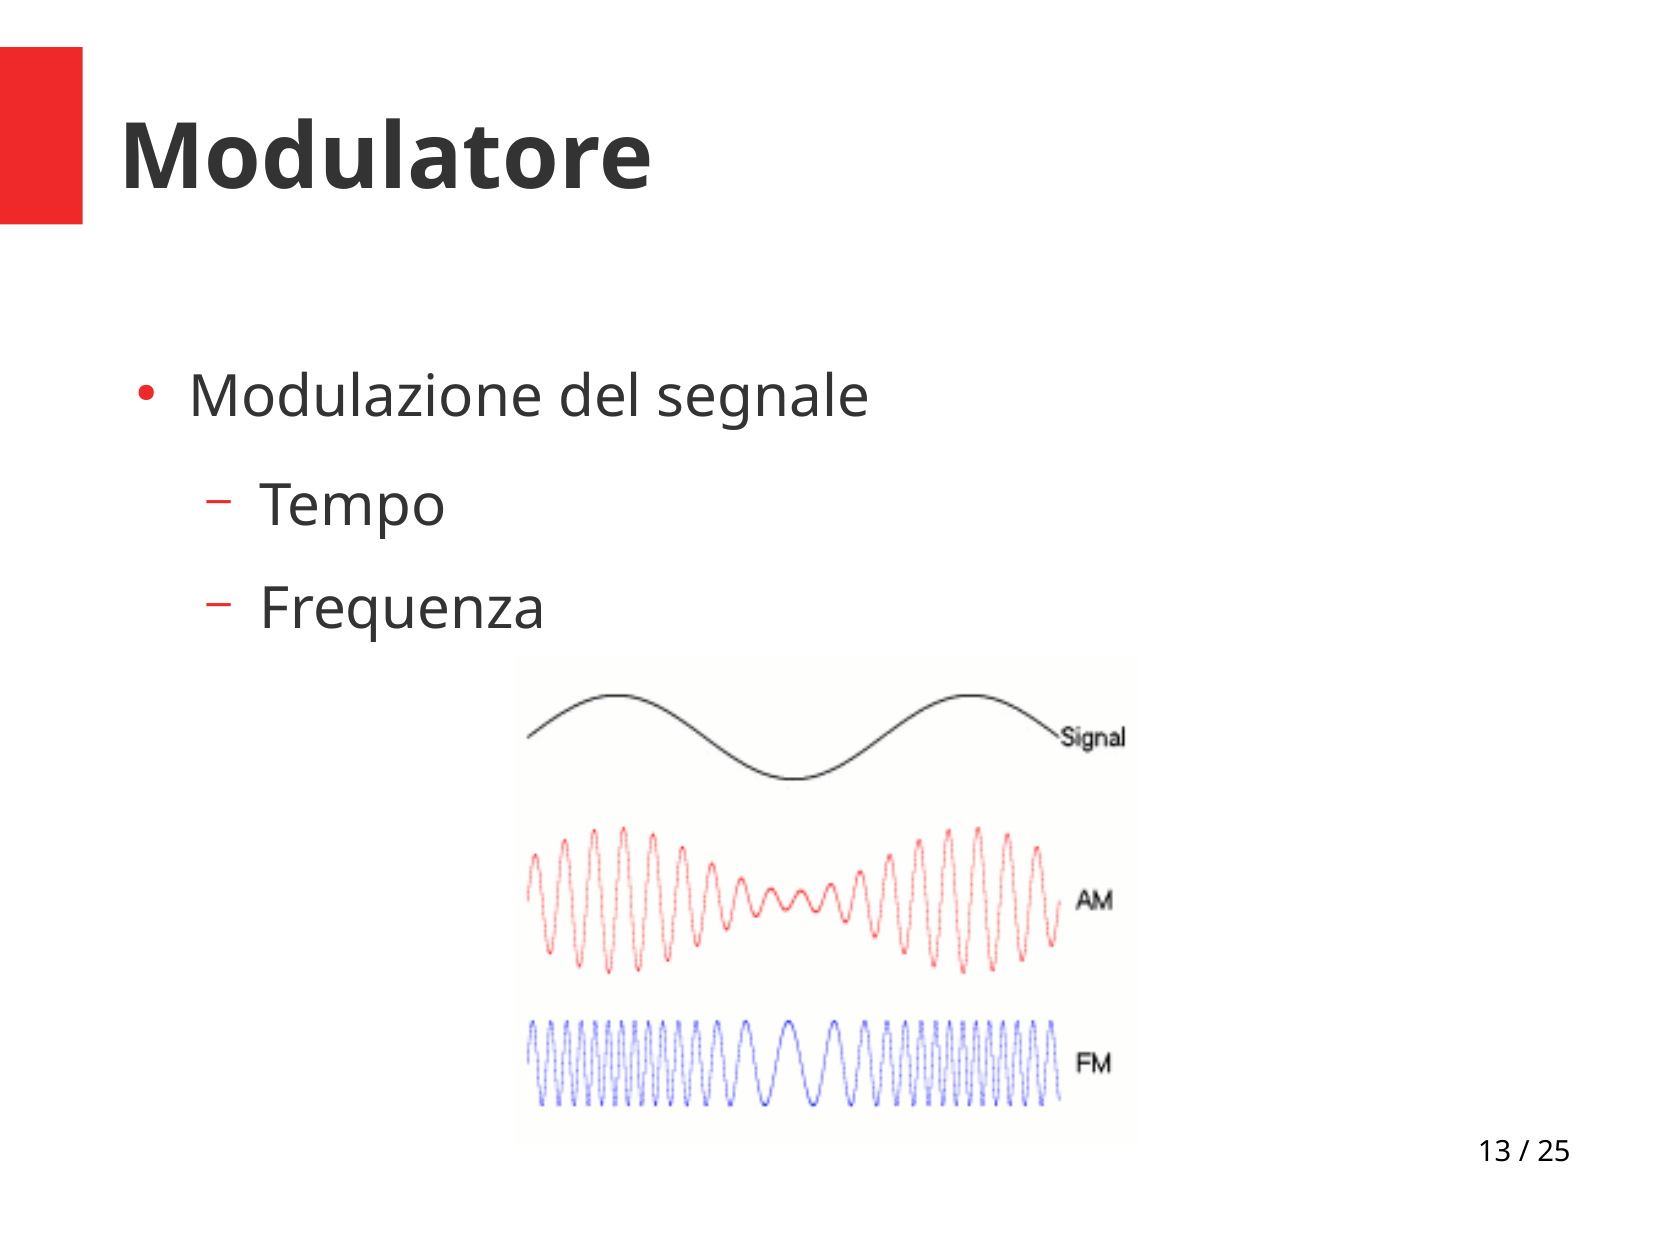

# Modulatore
Modulazione del segnale
Tempo
Frequenza
13